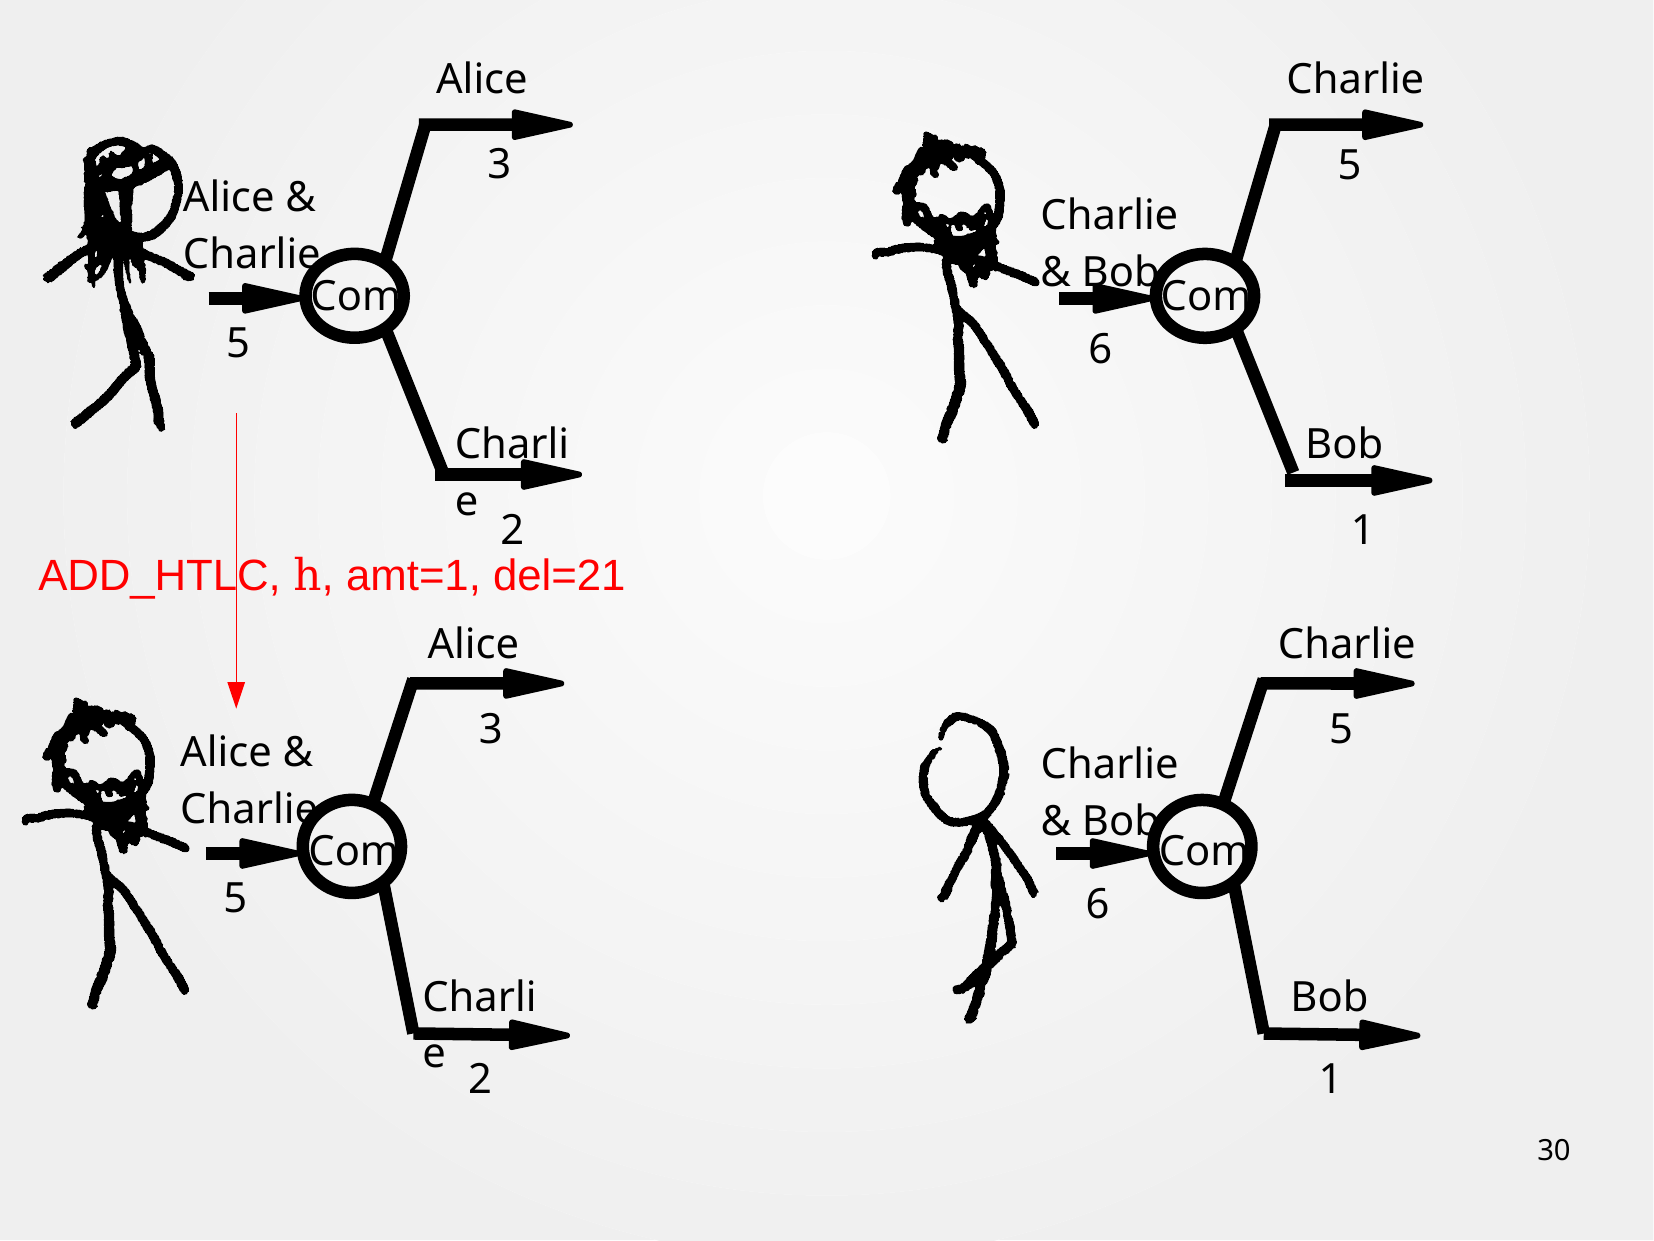

Alice
Charlie
3
5
Alice & Charlie
Charlie & Bob
Com
Com
5
6
Charlie
Bob
2
1
ADD_HTLC, h, amt=1, del=21
Alice
Charlie
3
5
Alice & Charlie
Charlie & Bob
Com
Com
5
6
Charlie
Bob
2
1
30